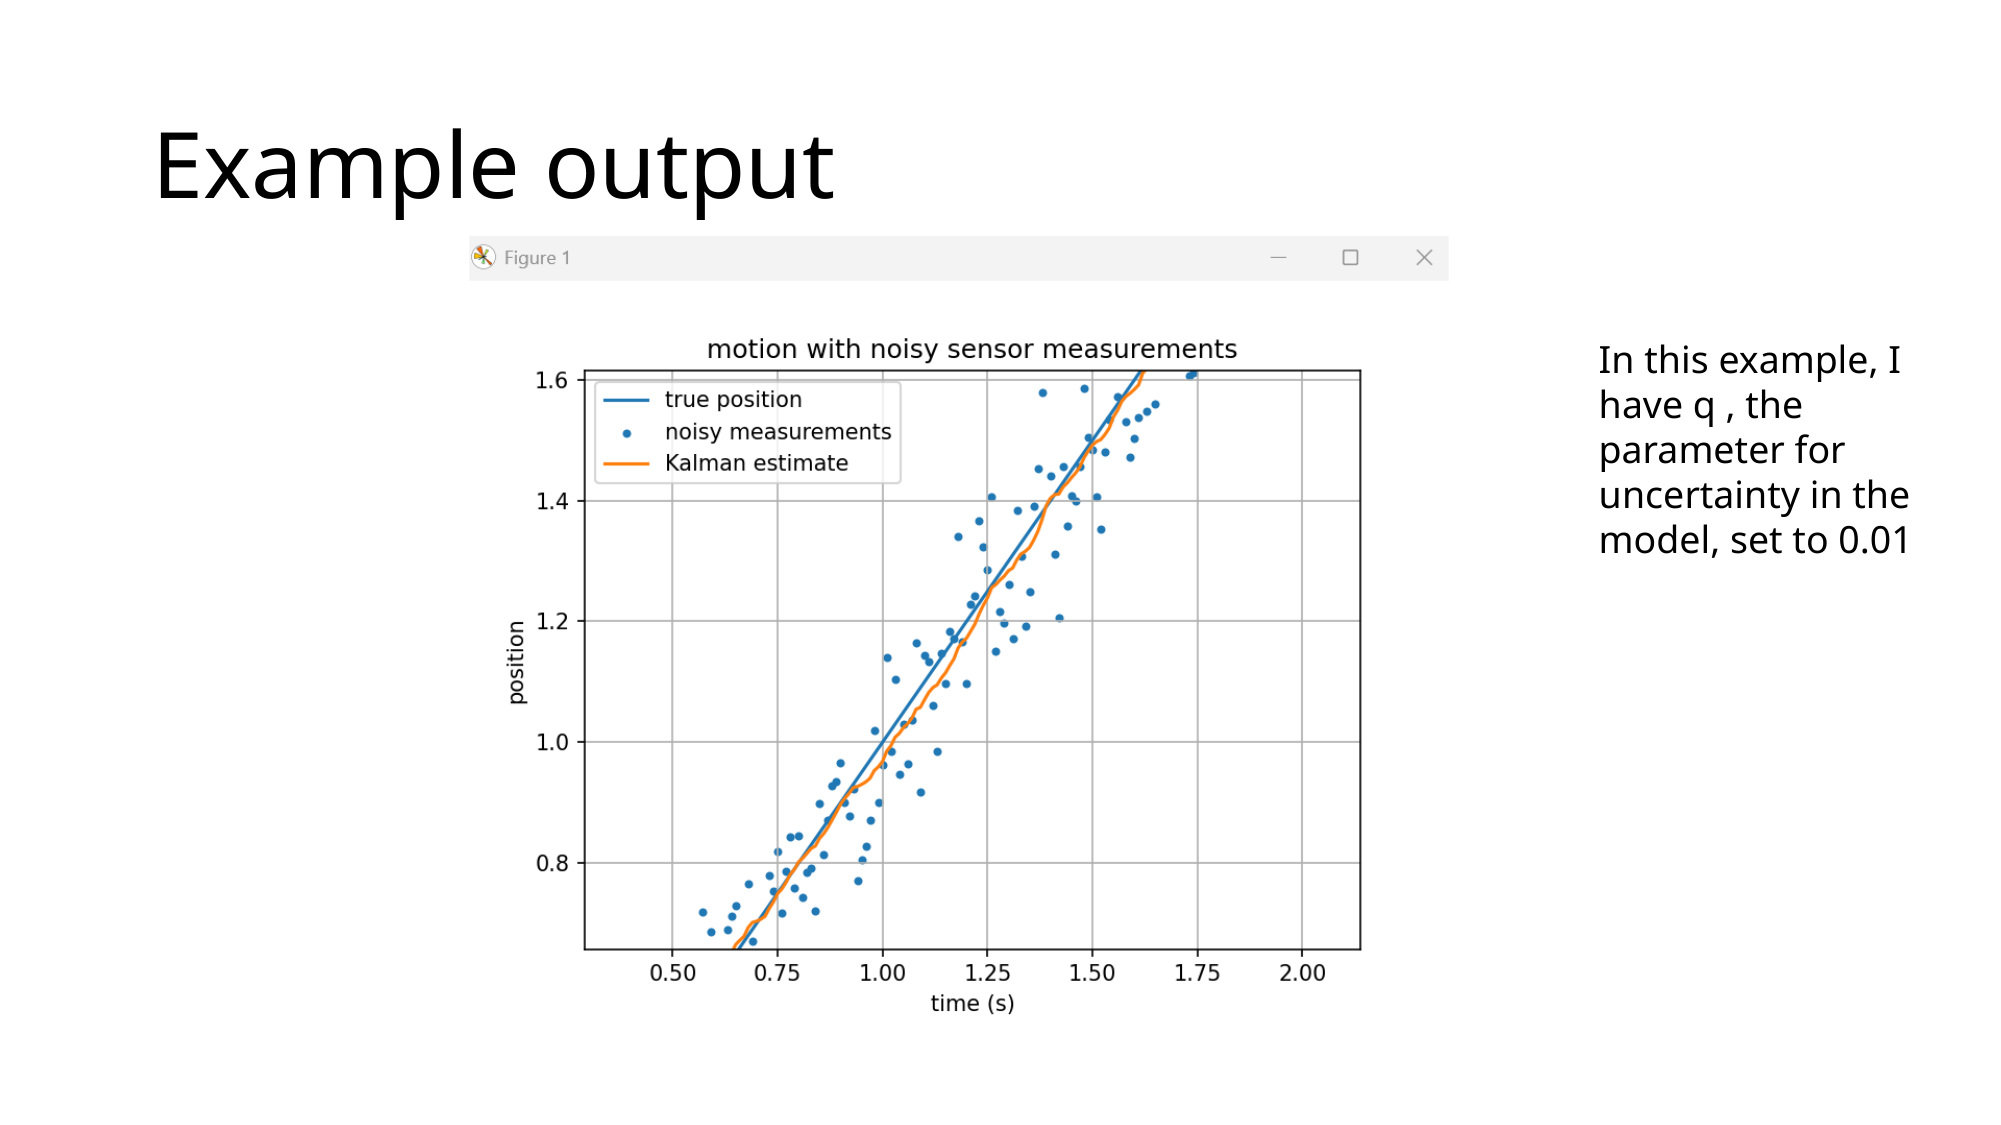

# Example output
In this example, I have q , the parameter for uncertainty in the model, set to 0.01